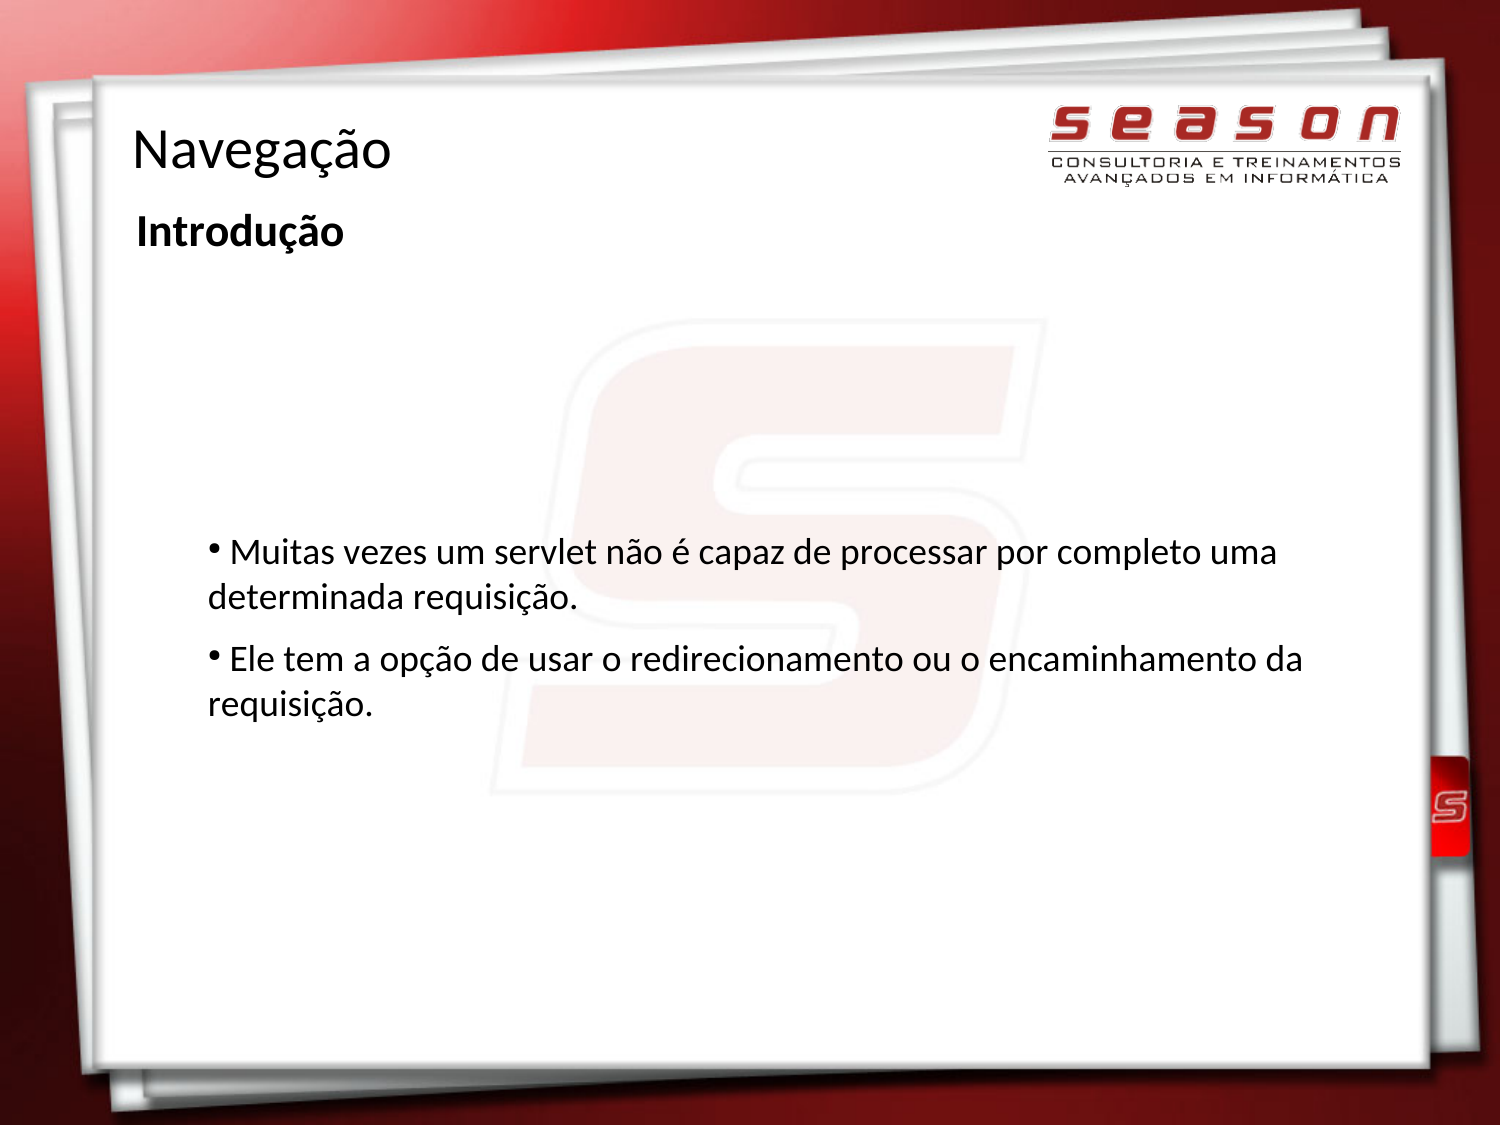

# Navegação
Introdução
 Muitas vezes um servlet não é capaz de processar por completo uma determinada requisição.
 Ele tem a opção de usar o redirecionamento ou o encaminhamento da requisição.